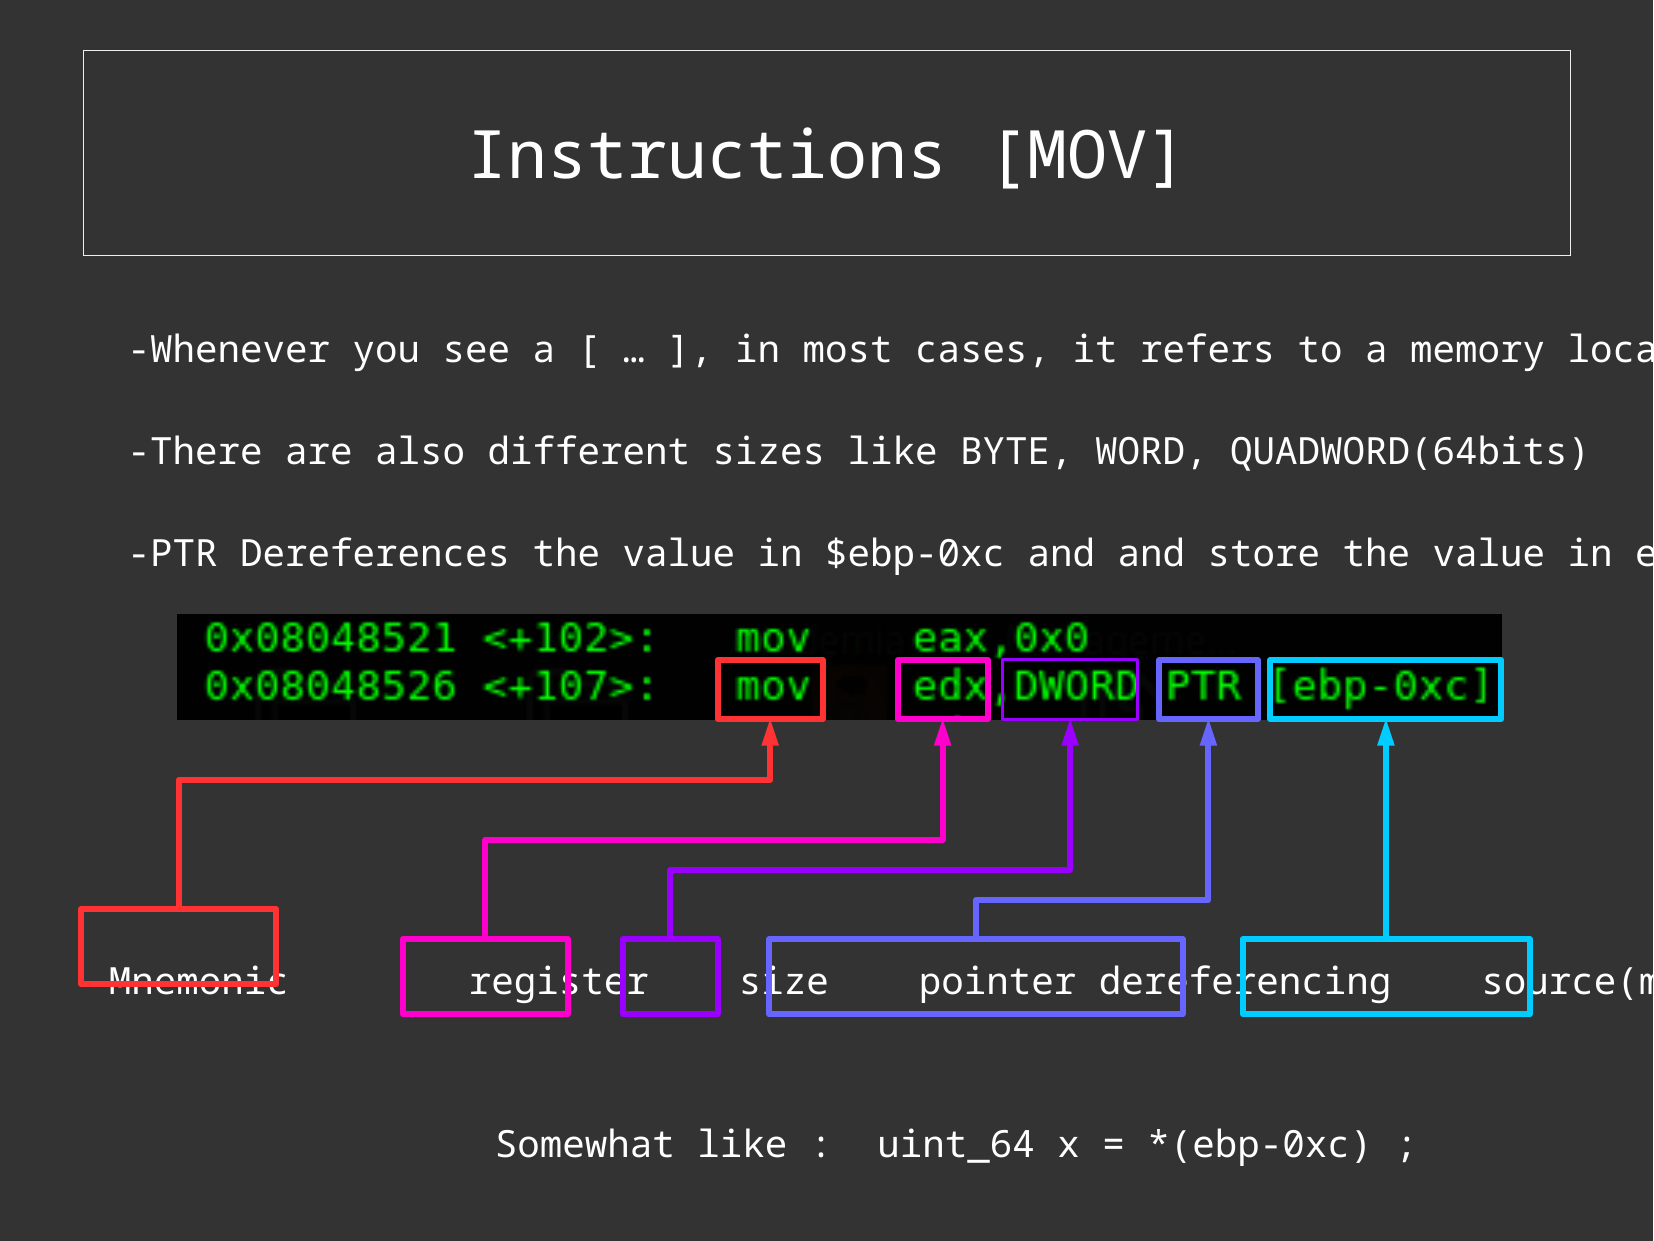

Instructions [MOV]
-Whenever you see a [ … ], in most cases, it refers to a memory location
-There are also different sizes like BYTE, WORD, QUADWORD(64bits)
-PTR Dereferences the value in $ebp-0xc and and store the value in edx register
Mnemonic register size pointer dereferencing source(memory)
Somewhat like : uint_64 x = *(ebp-0xc) ;